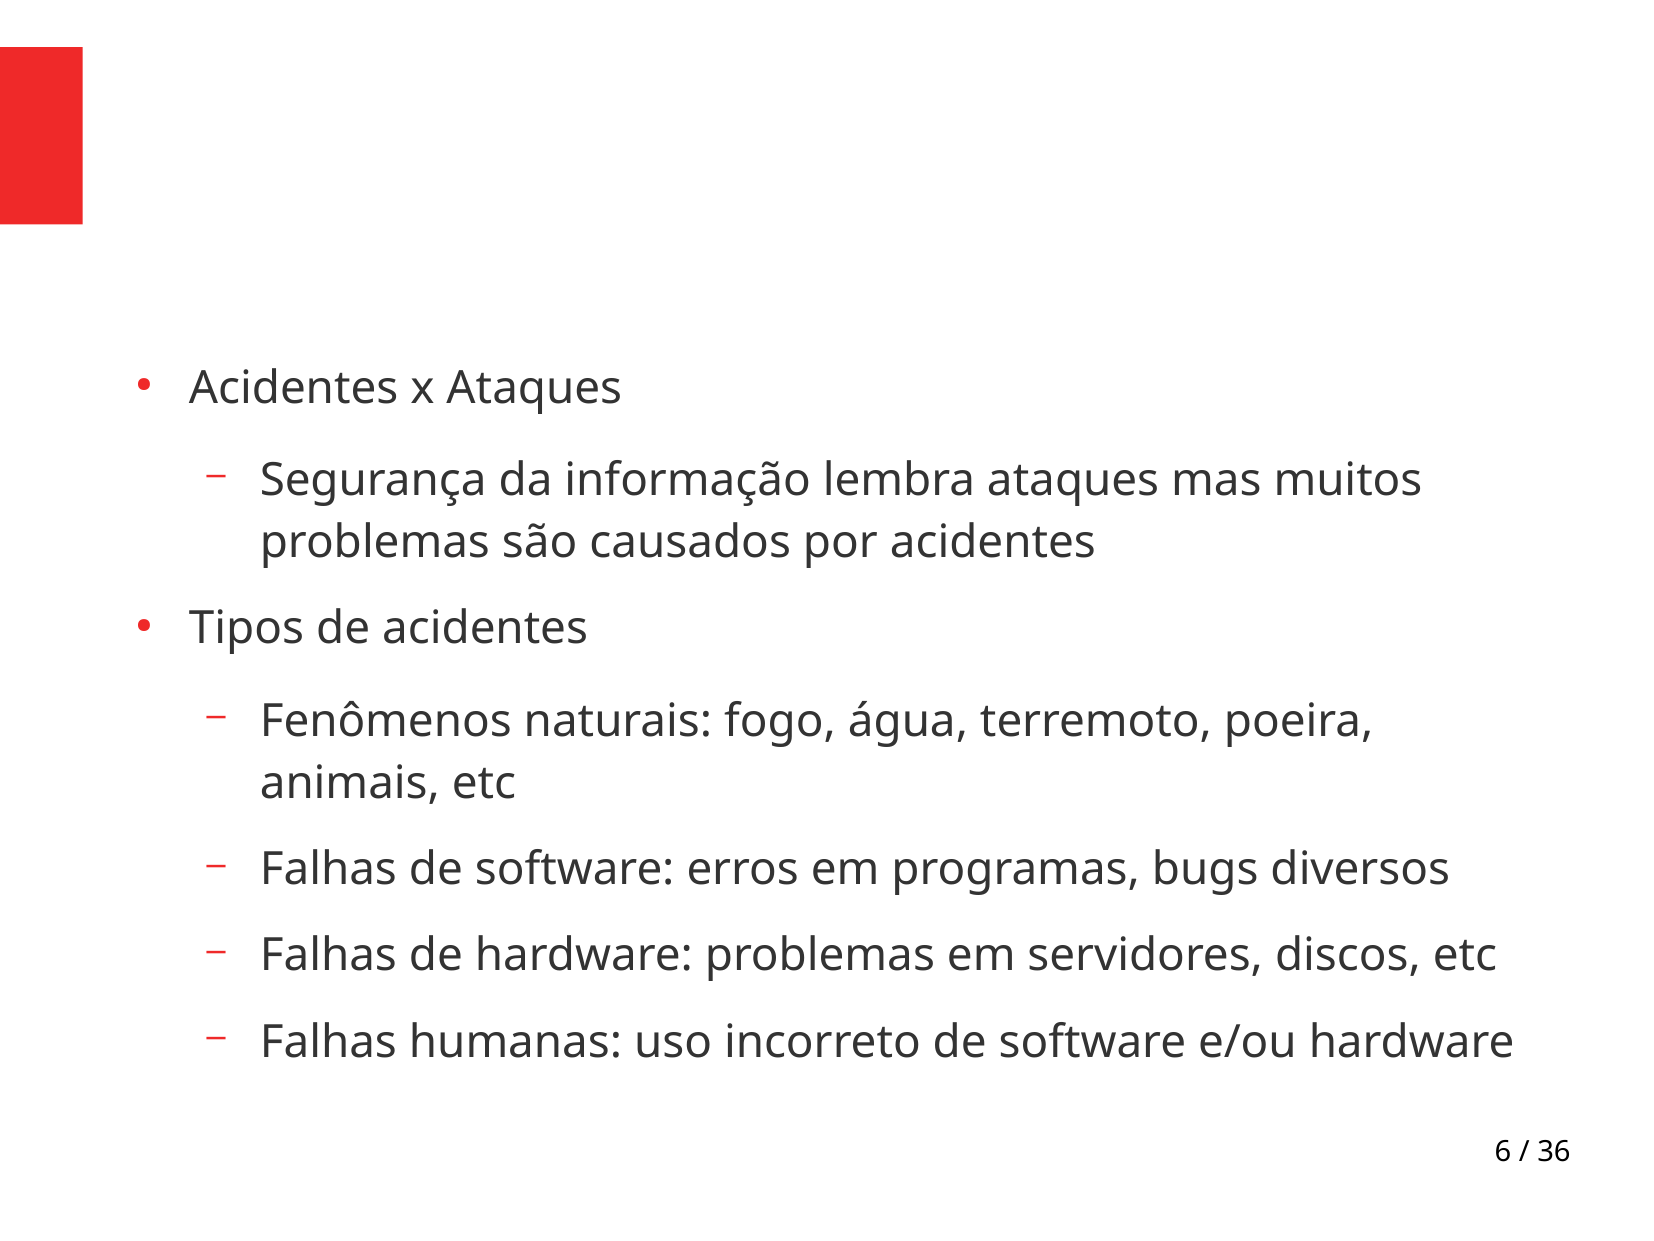

#
Acidentes x Ataques
Segurança da informação lembra ataques mas muitos problemas são causados por acidentes
Tipos de acidentes
Fenômenos naturais: fogo, água, terremoto, poeira, animais, etc
Falhas de software: erros em programas, bugs diversos
Falhas de hardware: problemas em servidores, discos, etc
Falhas humanas: uso incorreto de software e/ou hardware
6